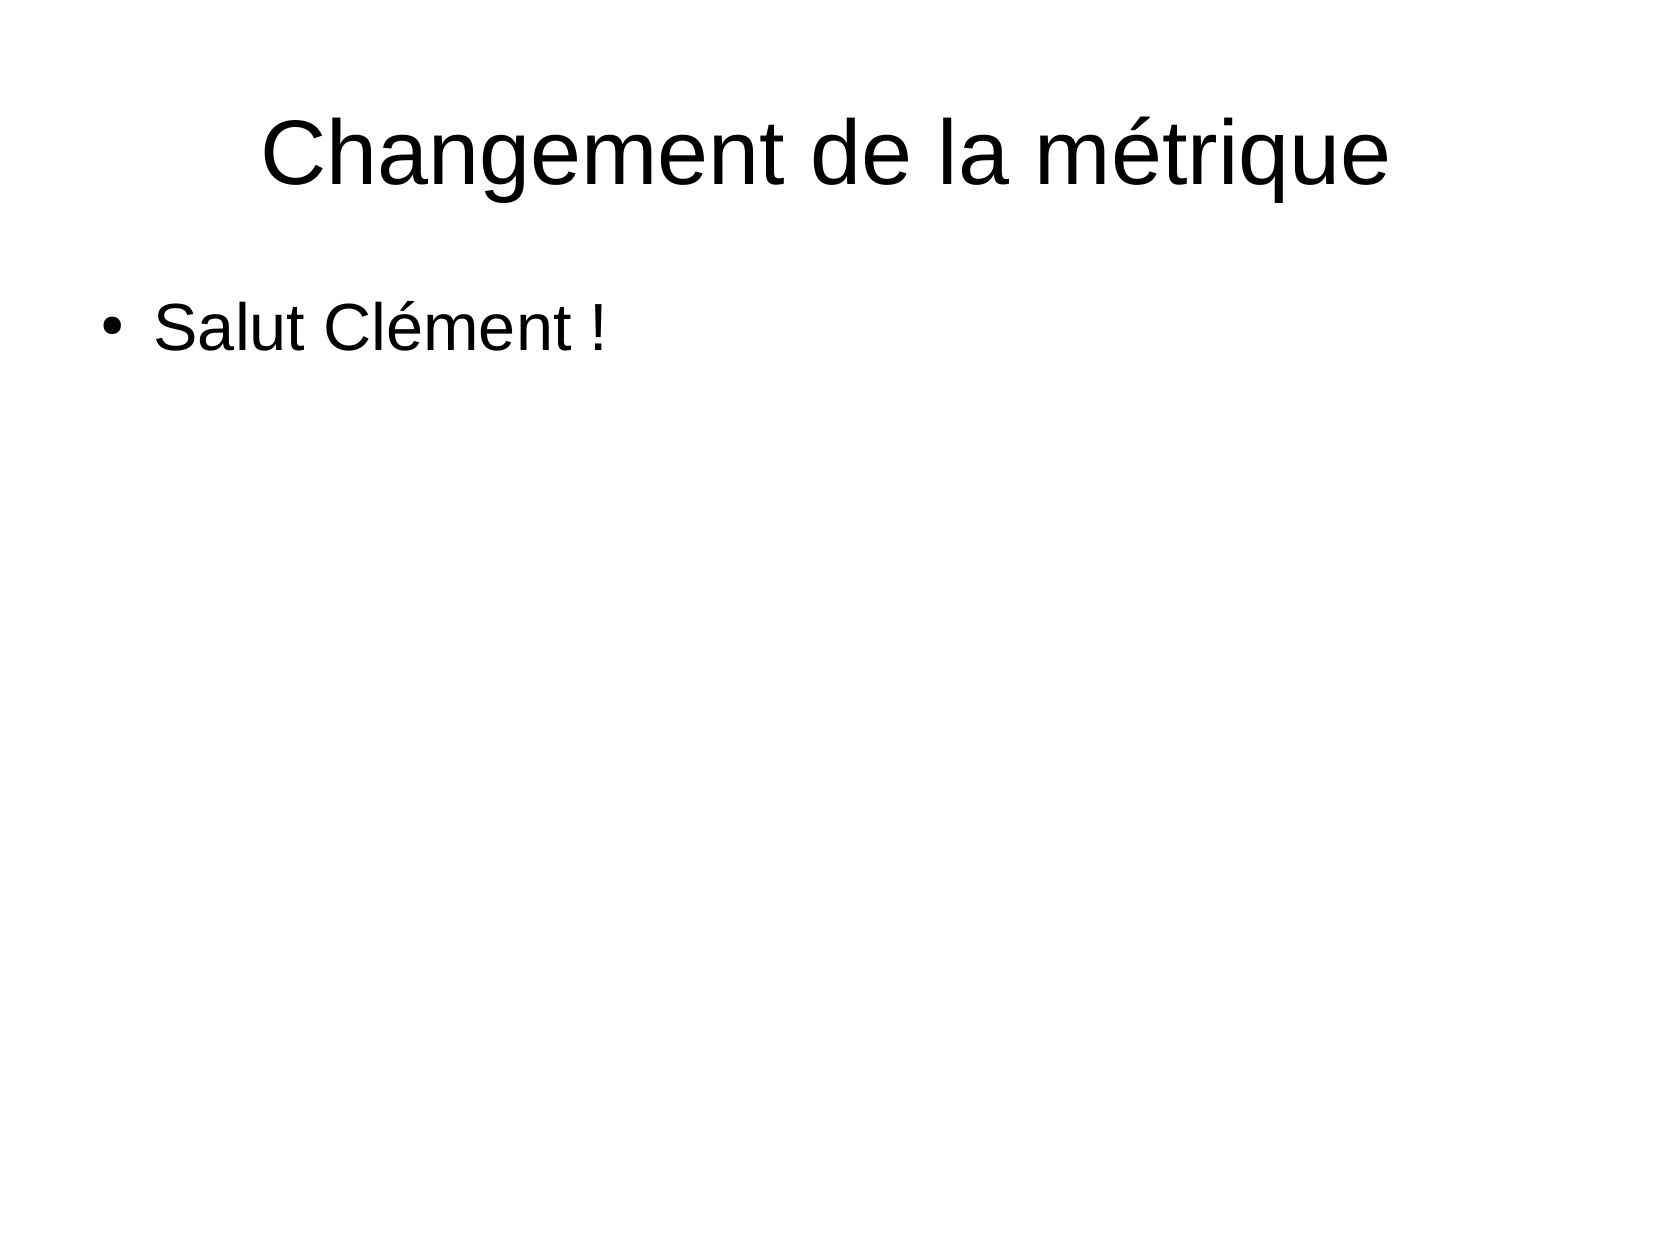

# Changement de la métrique
Salut Clément !